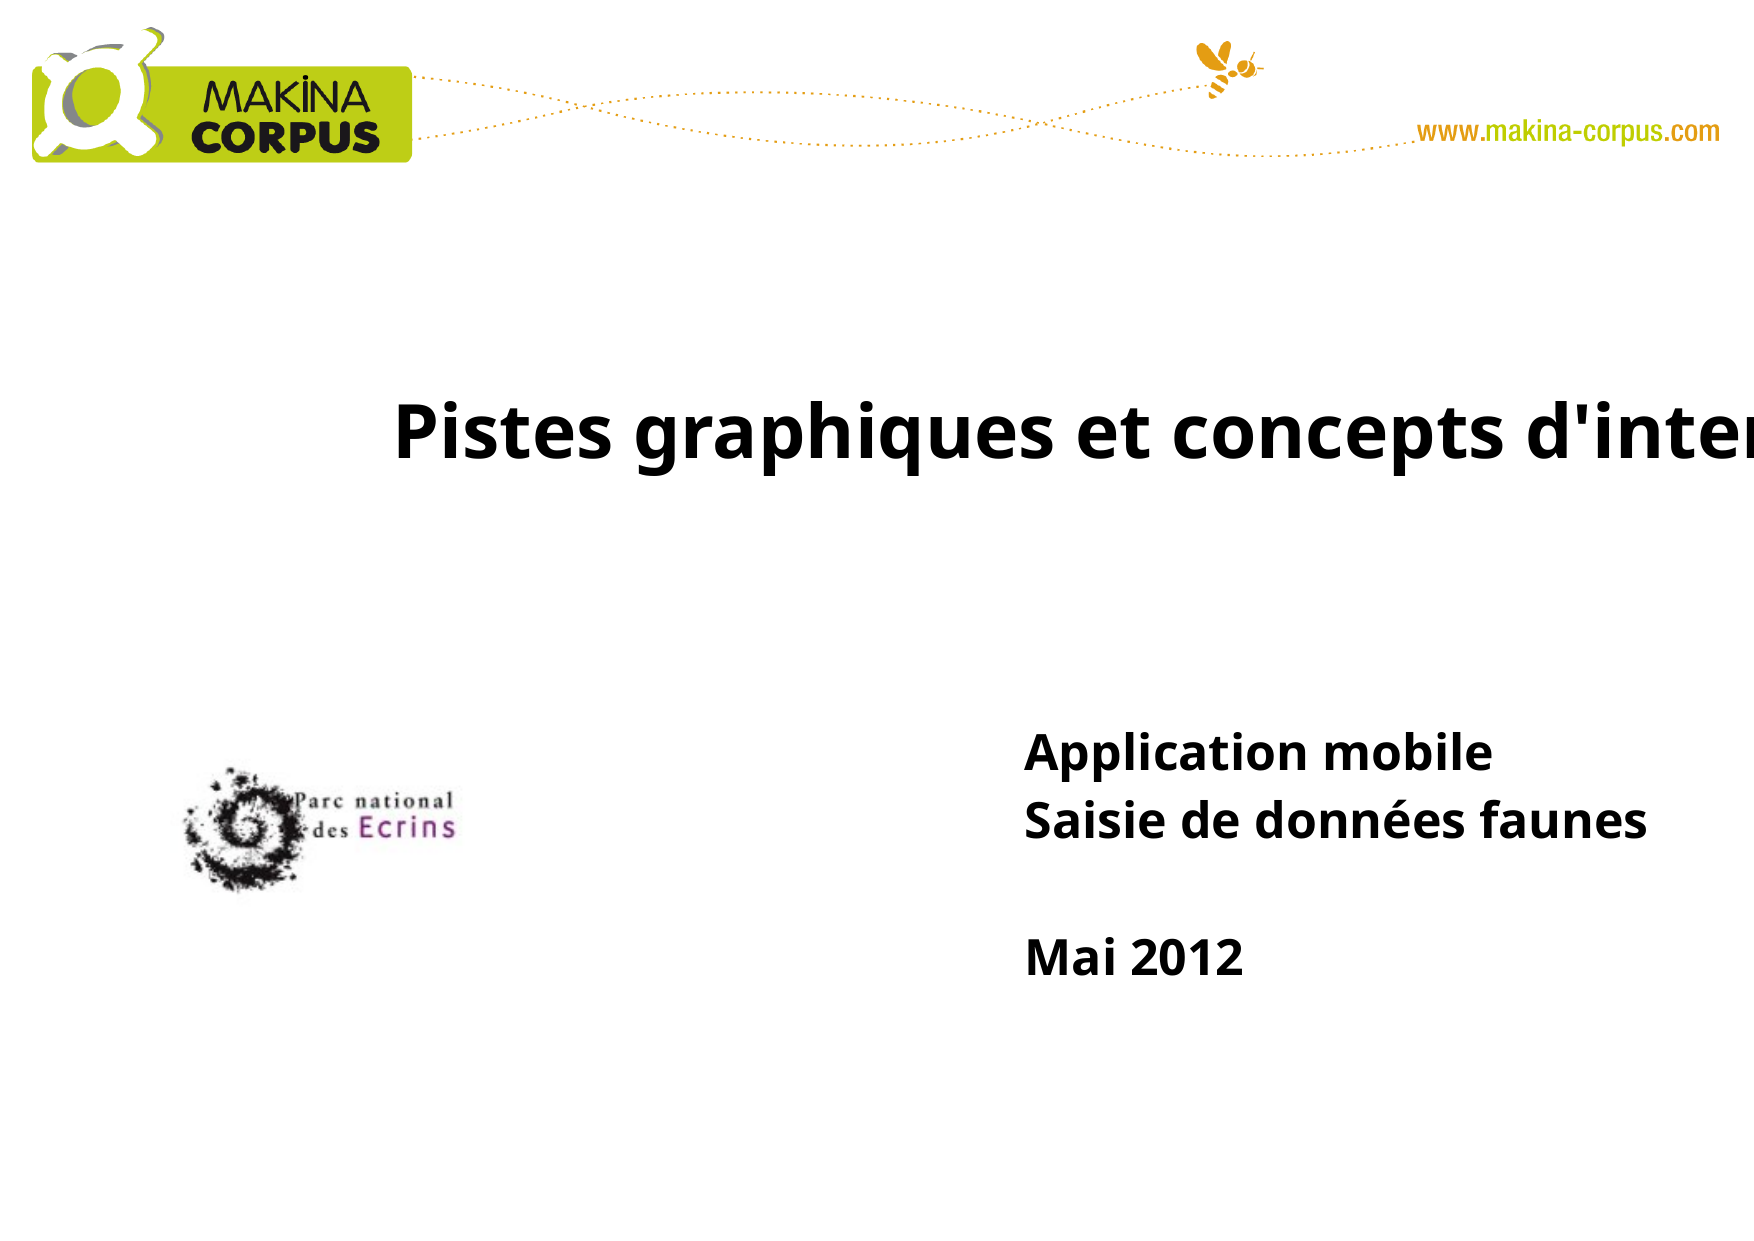

Pistes graphiques et concepts d'interactions
Application mobile
Saisie de données faunes
Mai 2012